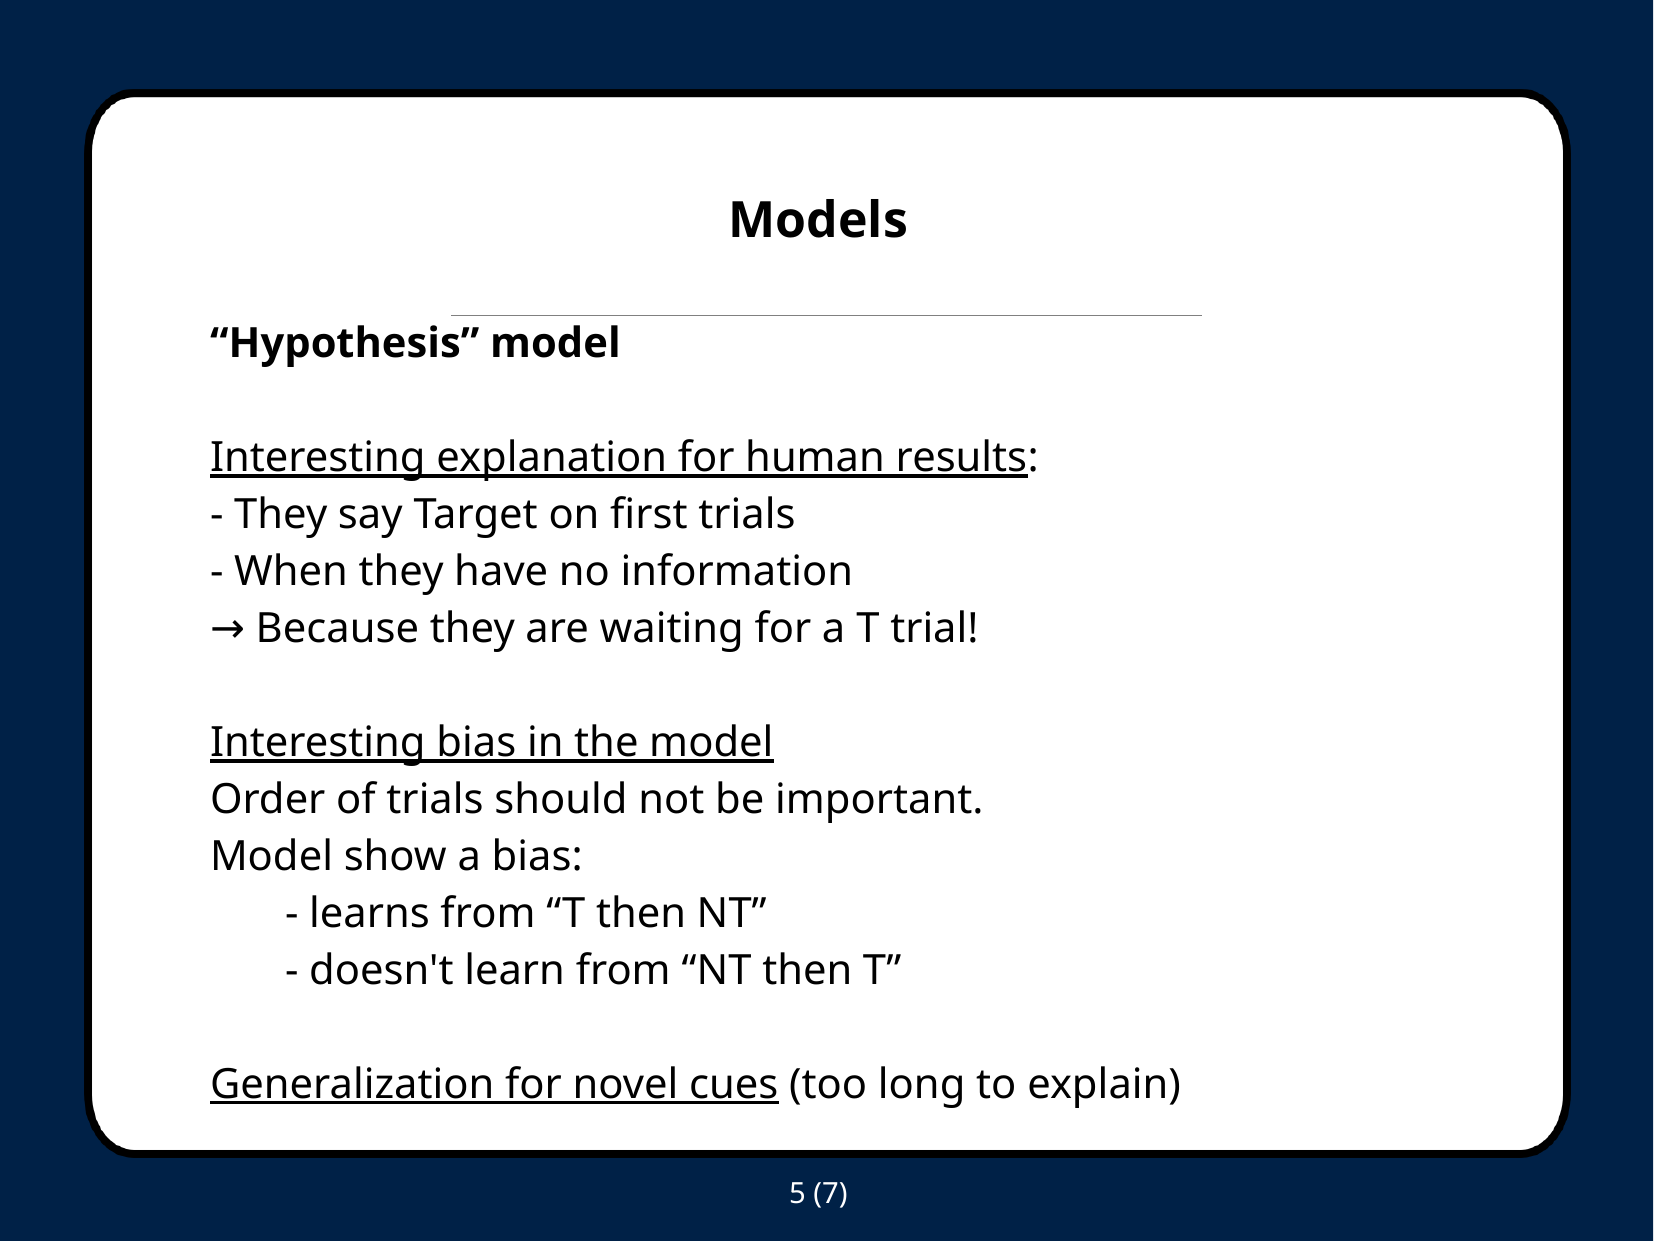

# Models
“Hypothesis” model
Interesting explanation for human results:
- They say Target on first trials
- When they have no information
→ Because they are waiting for a T trial!
Interesting bias in the model
Order of trials should not be important.
Model show a bias:
	- learns from “T then NT”
	- doesn't learn from “NT then T”
Generalization for novel cues (too long to explain)
5 (7)